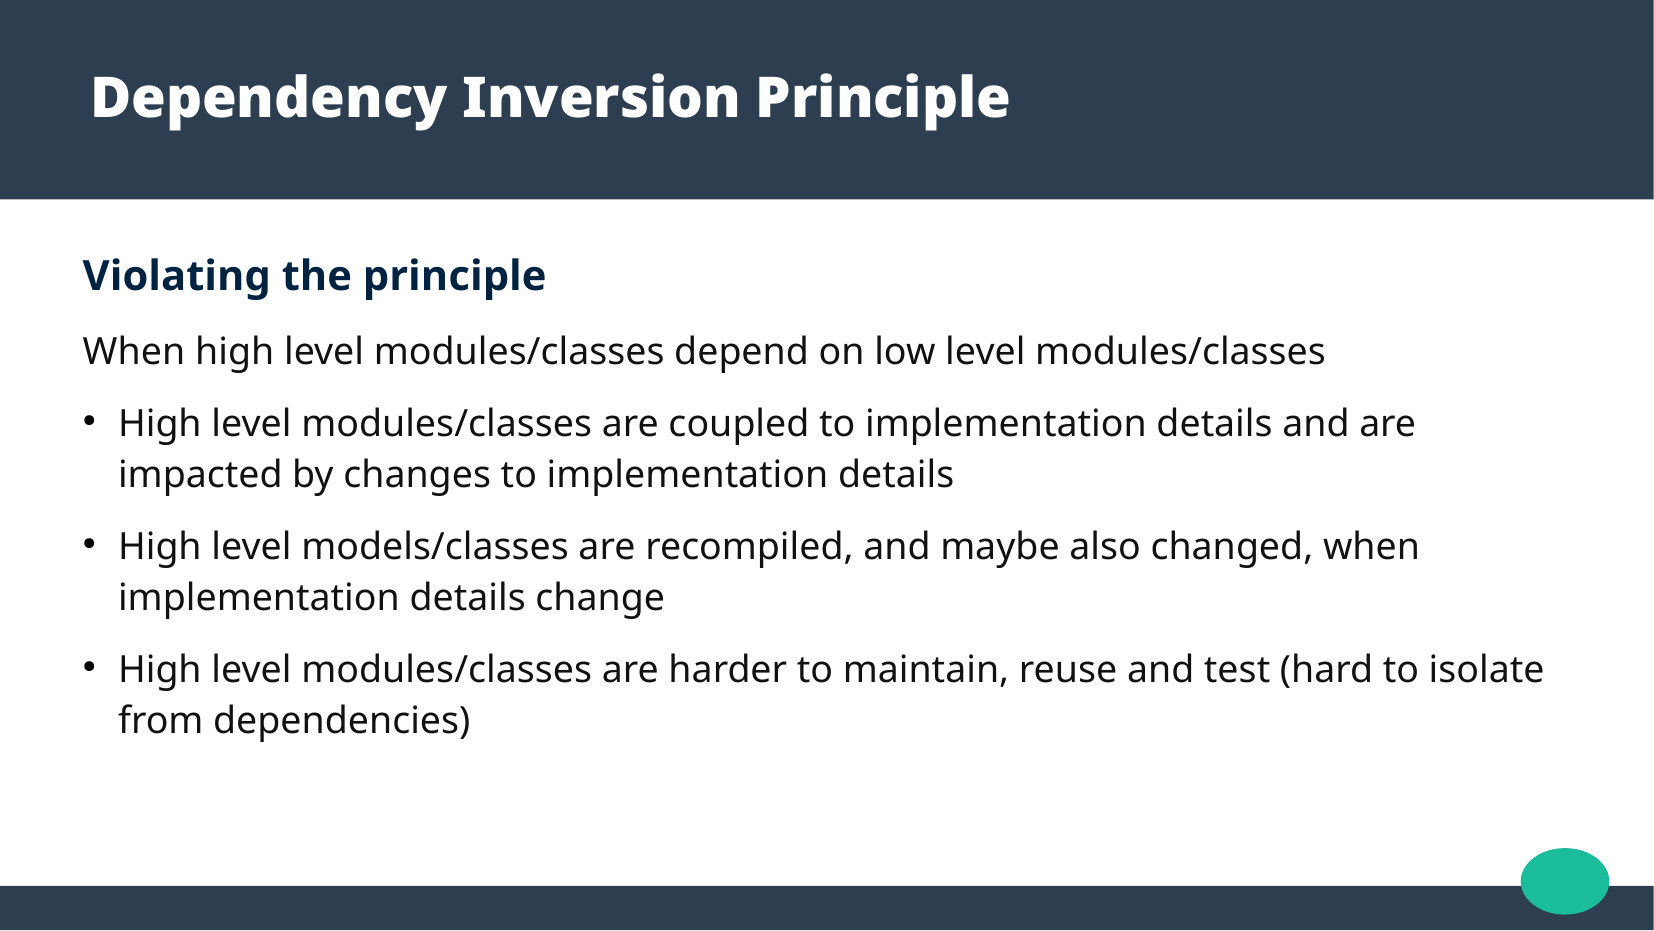

# Dependency Inversion Principle
Violating the principle
When high level modules/classes depend on low level modules/classes
High level modules/classes are coupled to implementation details and are impacted by changes to implementation details
High level models/classes are recompiled, and maybe also changed, when implementation details change
High level modules/classes are harder to maintain, reuse and test (hard to isolate from dependencies)